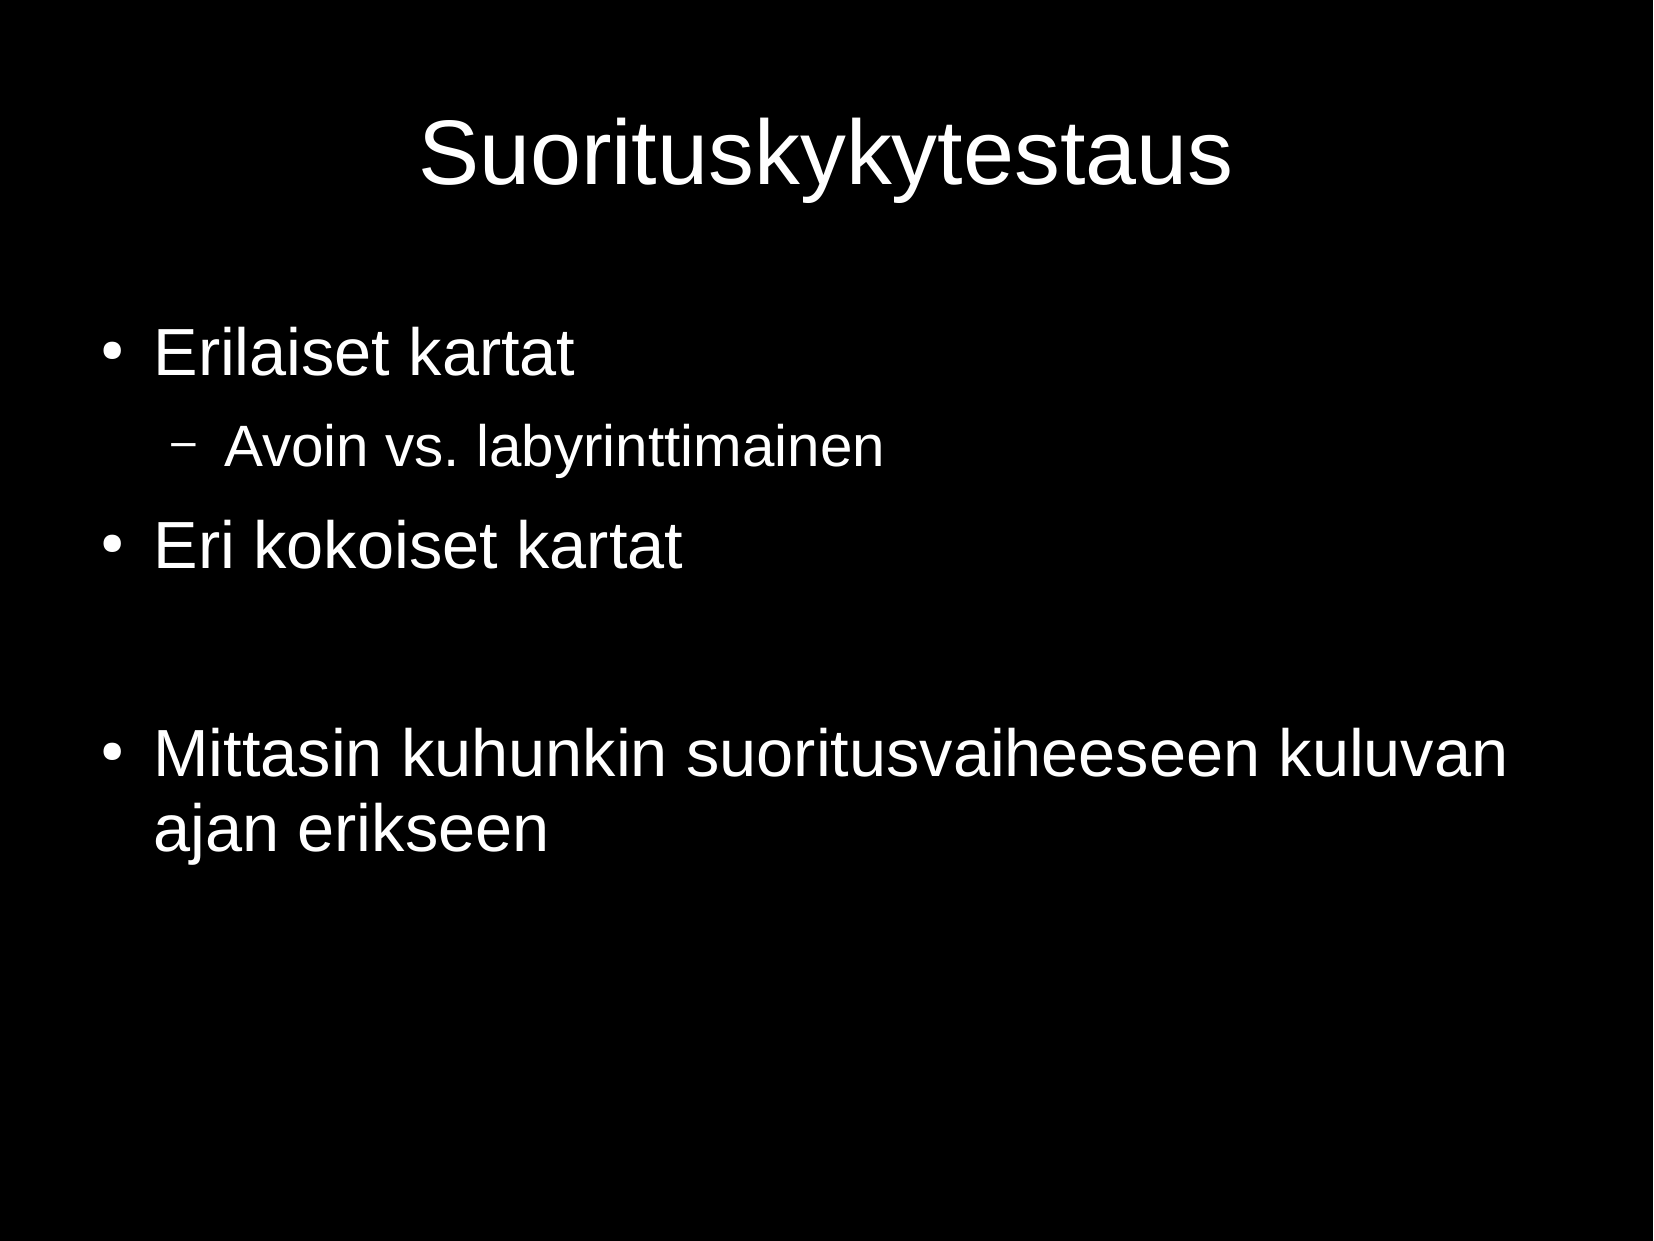

# Suorituskykytestaus
Erilaiset kartat
Avoin vs. labyrinttimainen
Eri kokoiset kartat
Mittasin kuhunkin suoritusvaiheeseen kuluvan ajan erikseen